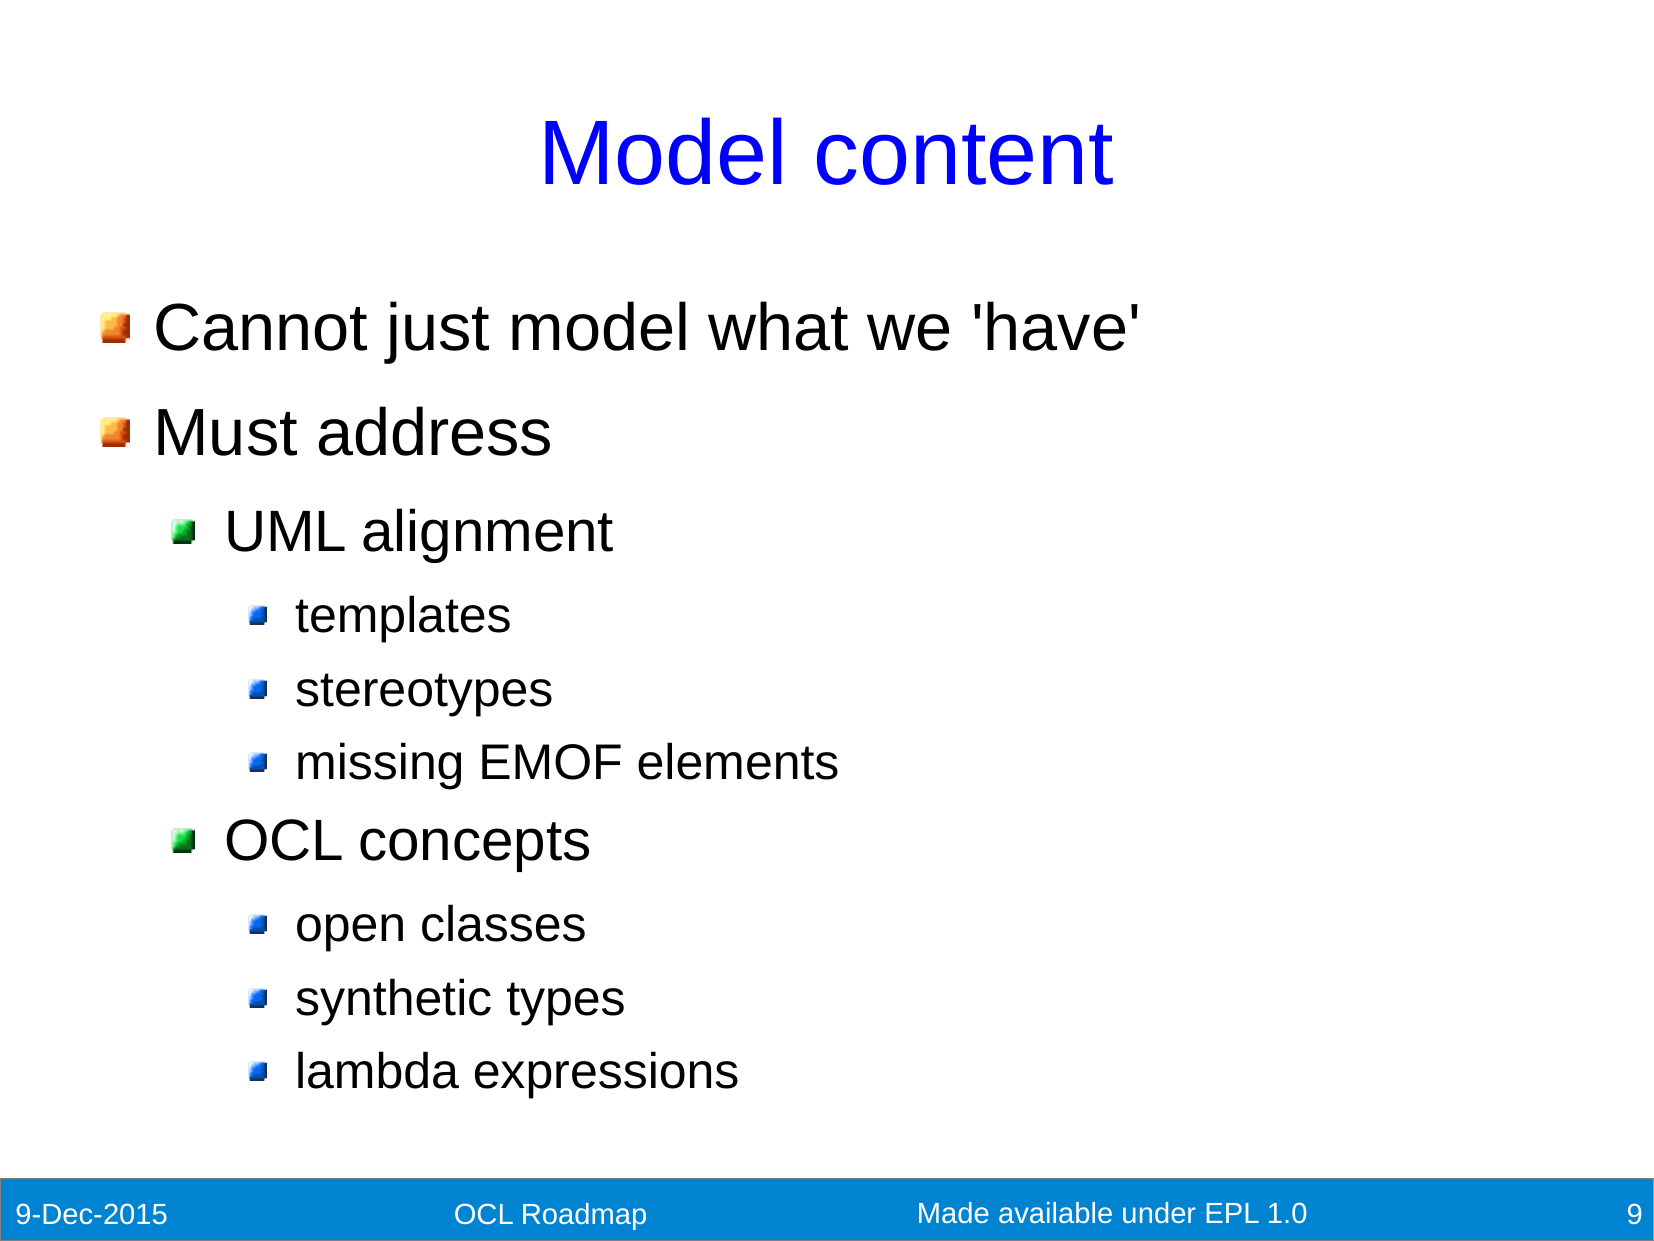

# Model content
Cannot just model what we 'have'
Must address
UML alignment
templates
stereotypes
missing EMOF elements
OCL concepts
open classes
synthetic types
lambda expressions
9-Dec-2015
OCL Roadmap
9